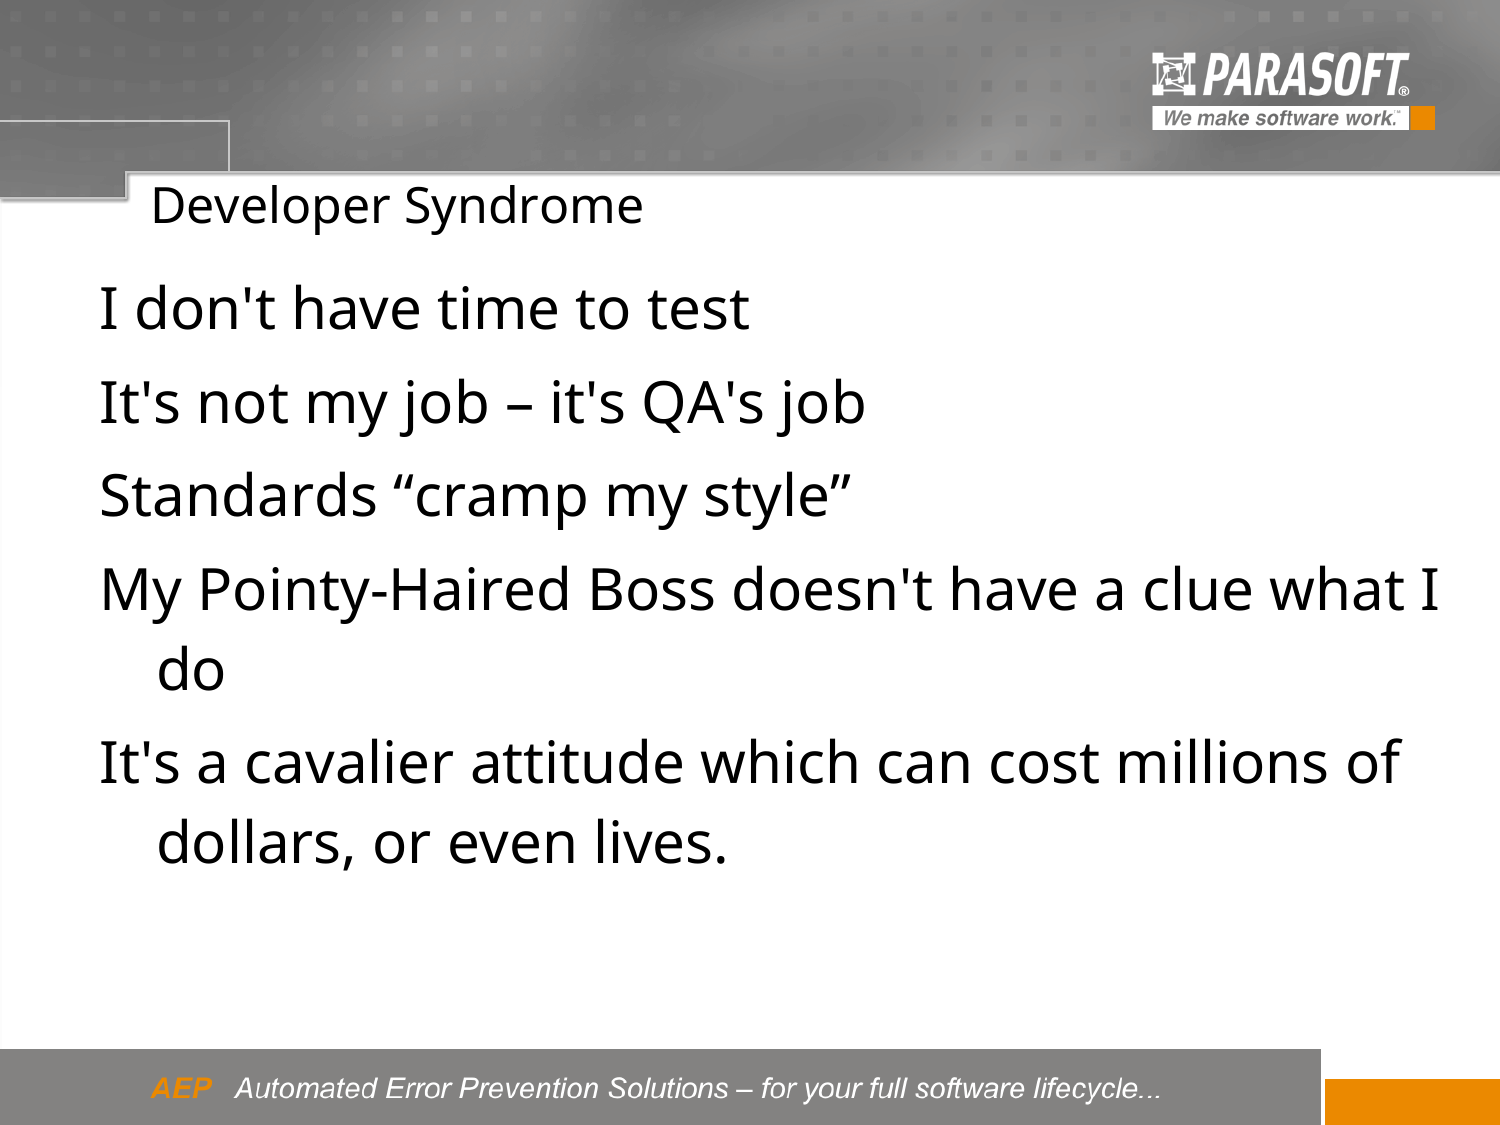

# Developer Syndrome
I don't have time to test
It's not my job – it's QA's job
Standards “cramp my style”
My Pointy-Haired Boss doesn't have a clue what I do
It's a cavalier attitude which can cost millions of dollars, or even lives.